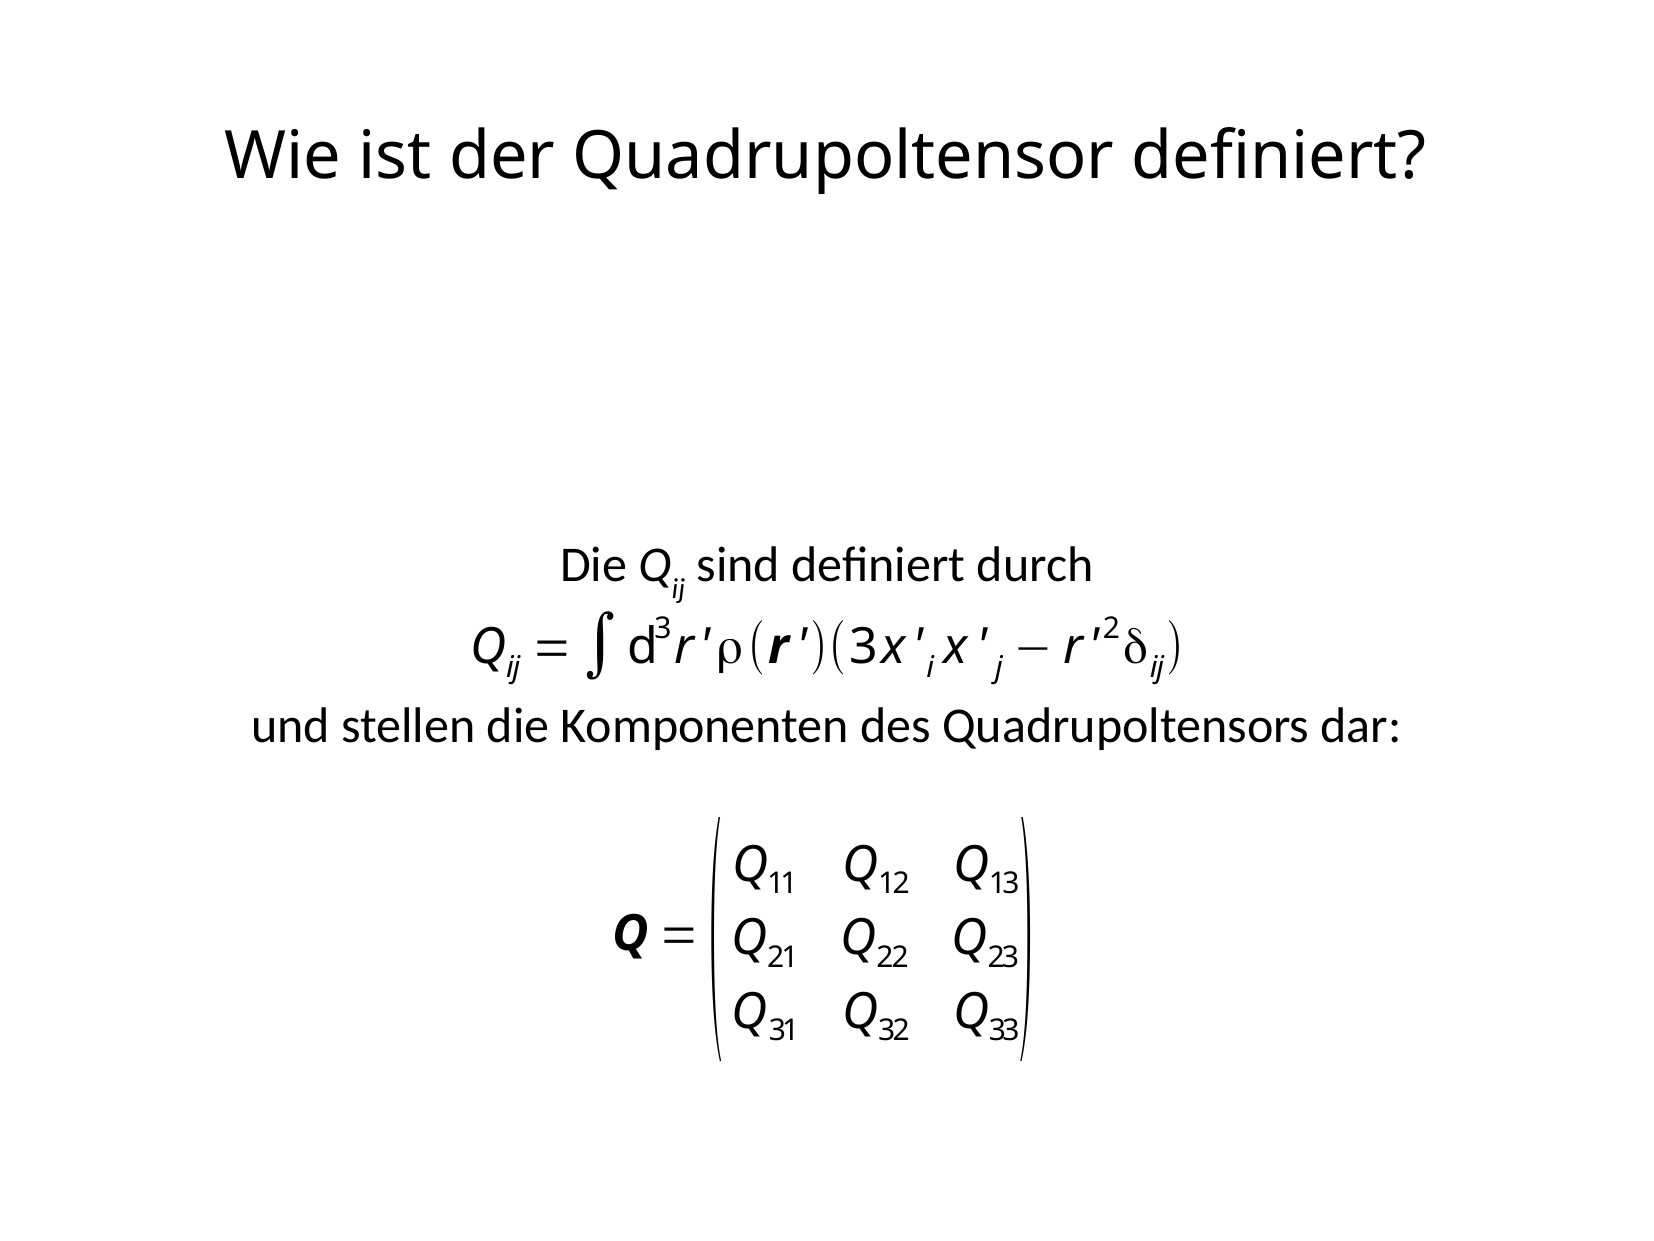

# Wie ist der Quadrupoltensor definiert?
Die Qij sind definiert durch
und stellen die Komponenten des Quadrupoltensors dar: